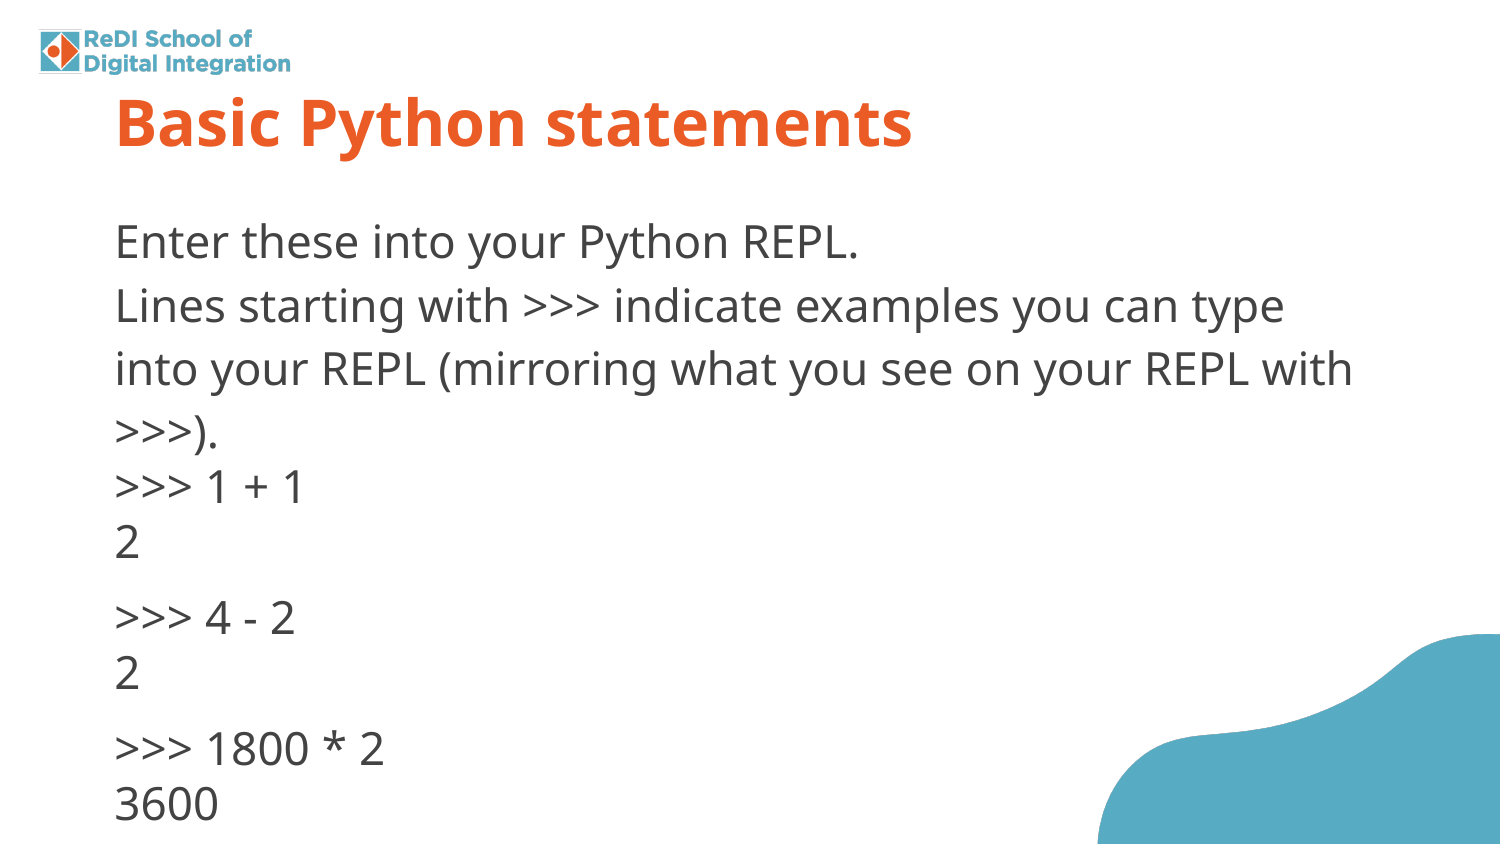

Basic Python statements
Enter these into your Python REPL.
Lines starting with >>> indicate examples you can type into your REPL (mirroring what you see on your REPL with >>>).
>>> 1 + 1
2
>>> 4 - 2
2
>>> 1800 * 2
3600